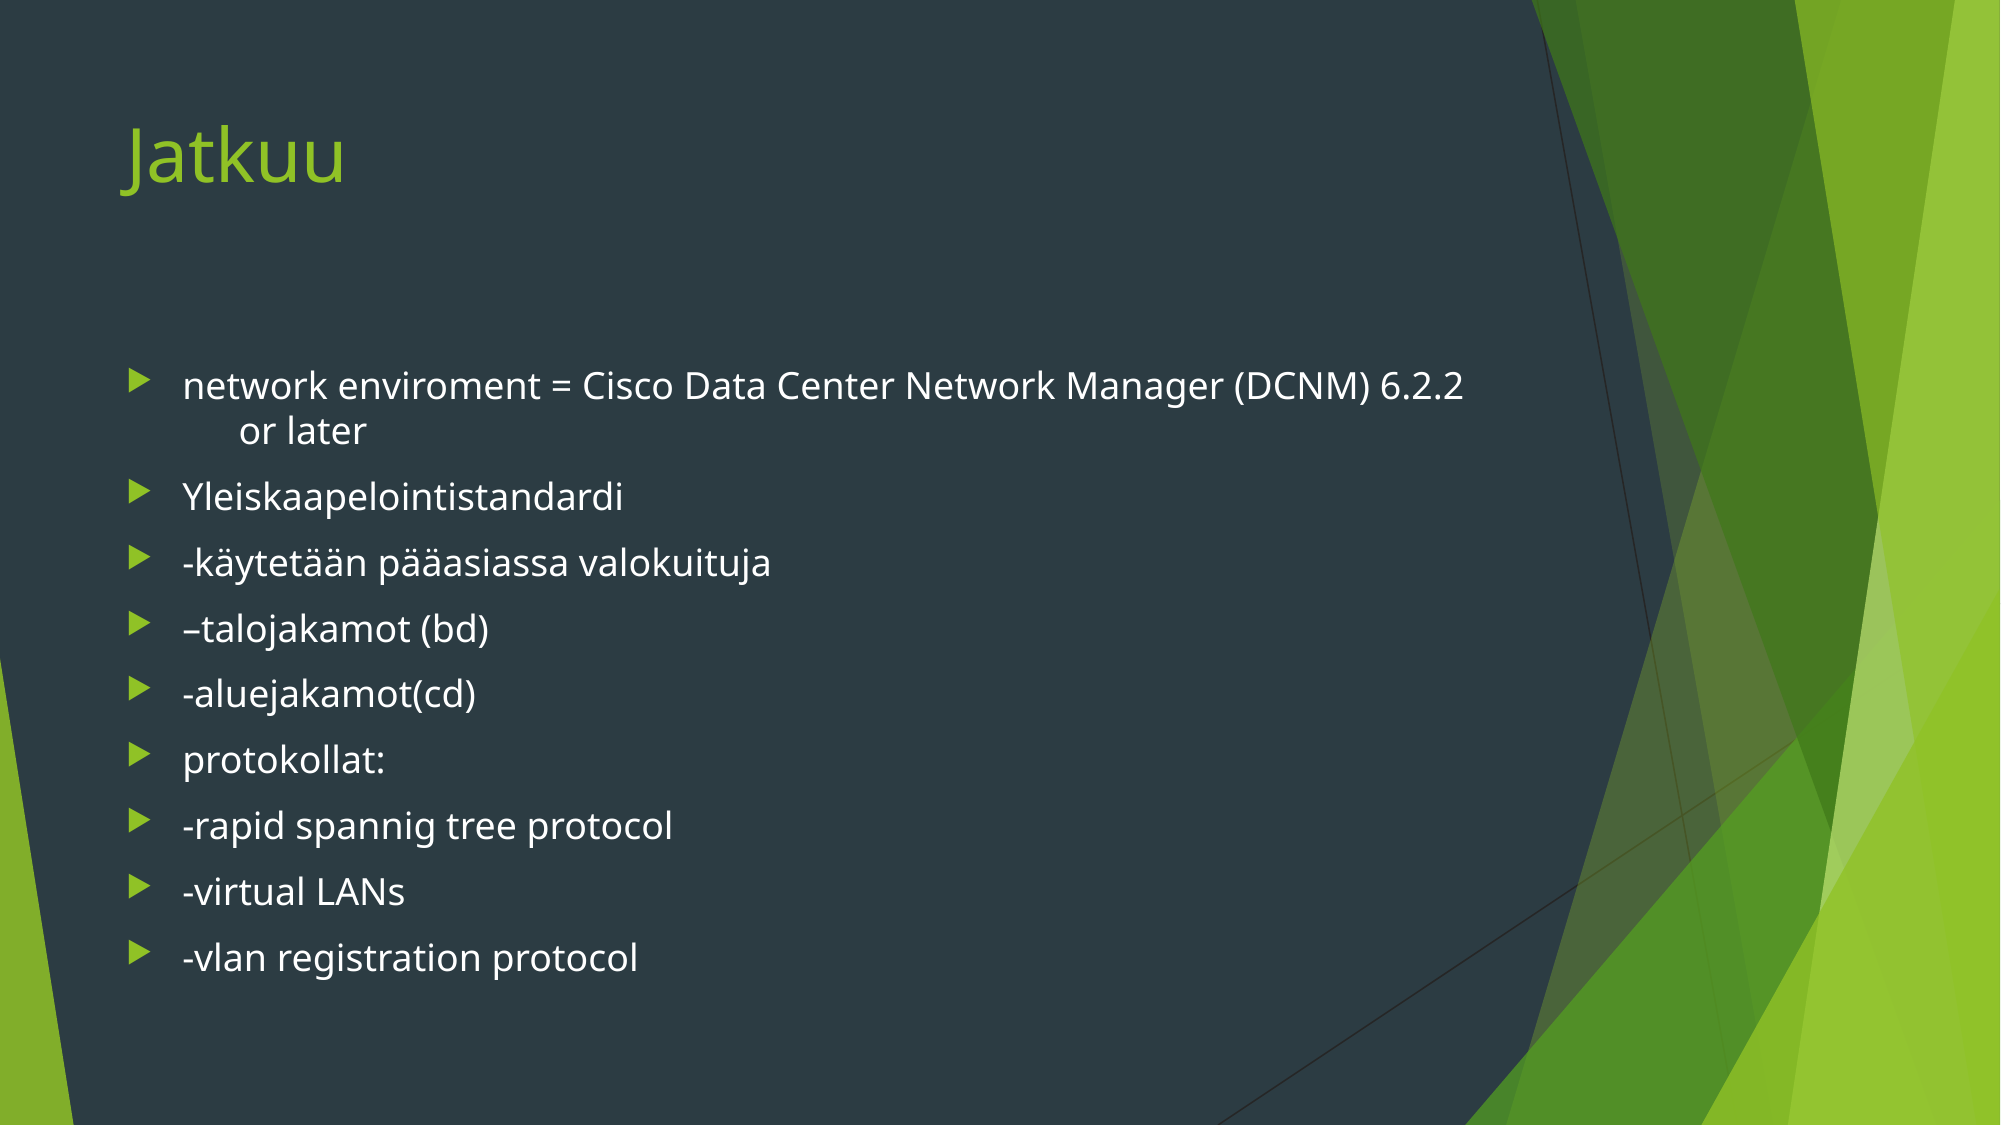

# Jatkuu
network enviroment = Cisco Data Center Network Manager (DCNM) 6.2.2 or later
Yleiskaapelointistandardi
-käytetään pääasiassa valokuituja
–talojakamot (bd)
-aluejakamot(cd)
protokollat:
-rapid spannig tree protocol
-virtual LANs
-vlan registration protocol